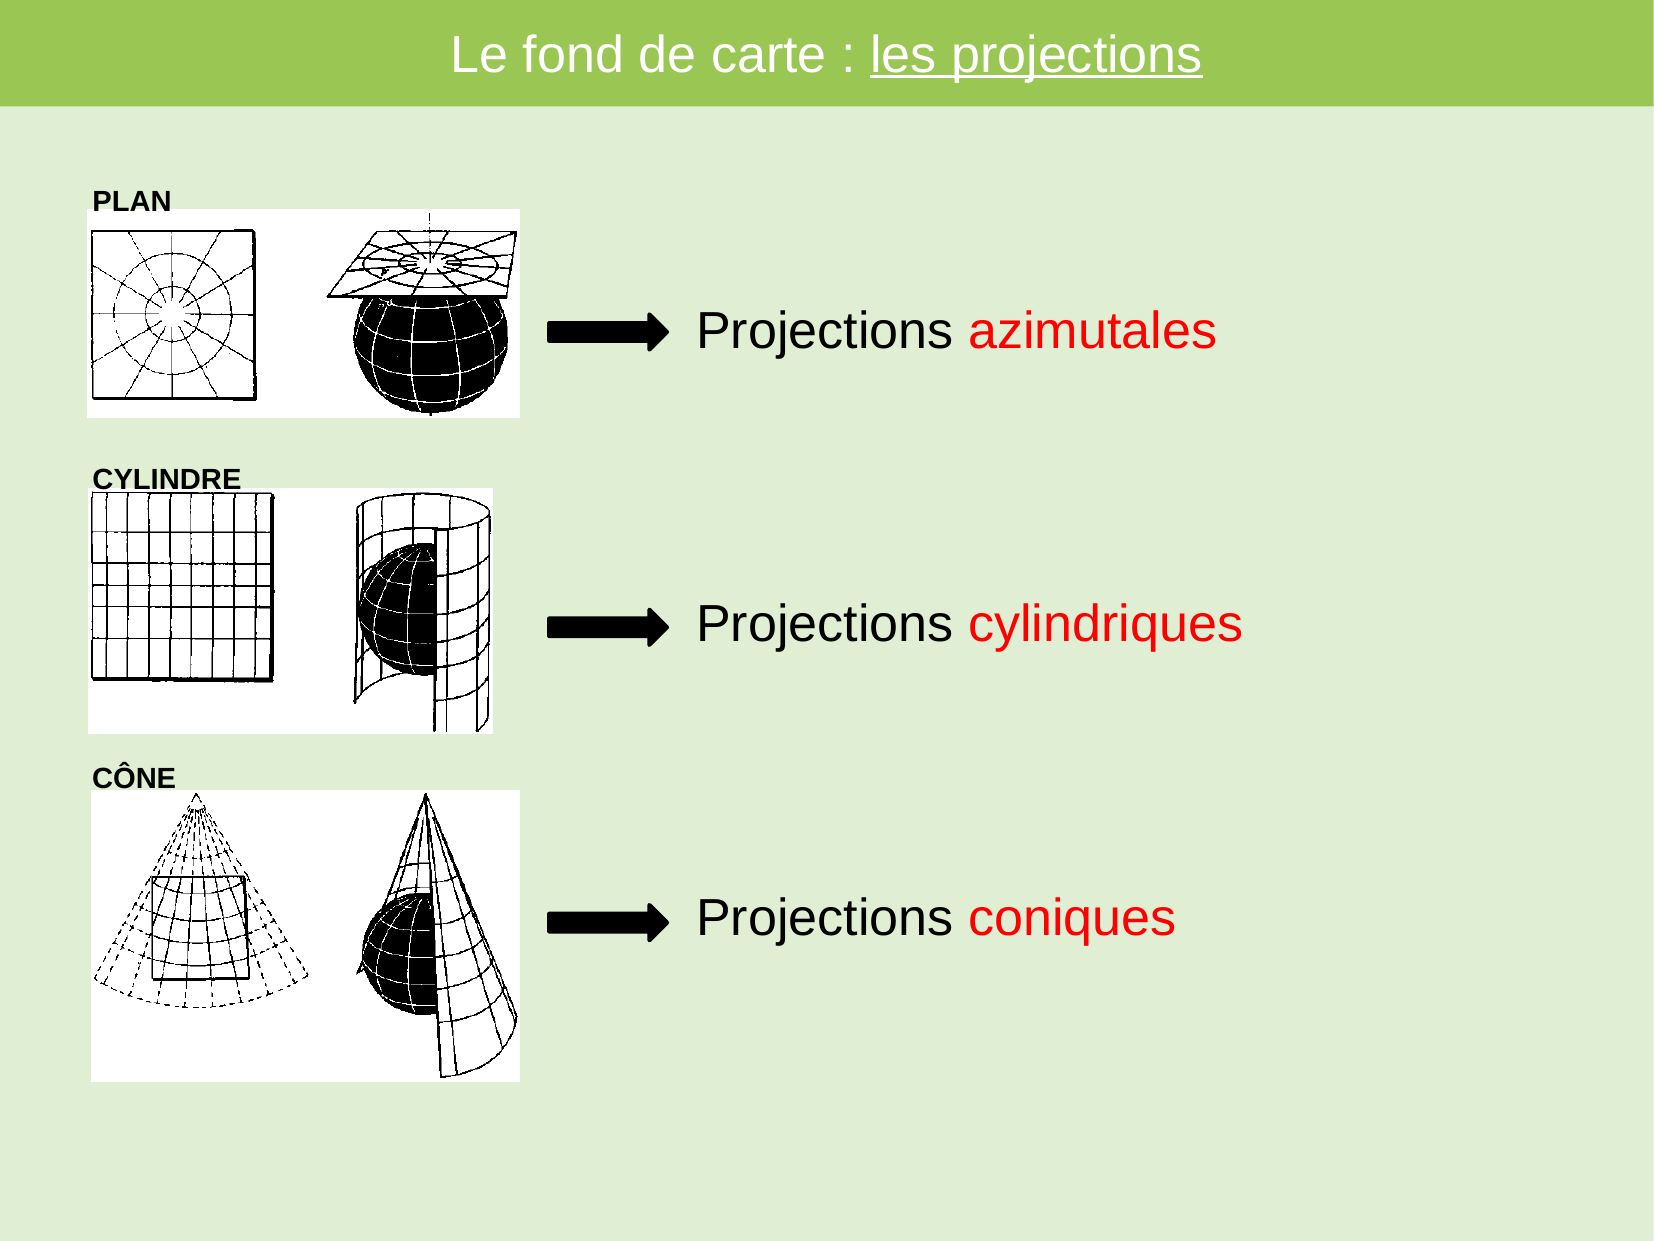

# Le fond de carte : les projections
PLAN
Projections azimutales
Projections cylindriques
Projections coniques
CYLINDRE
CÔNE